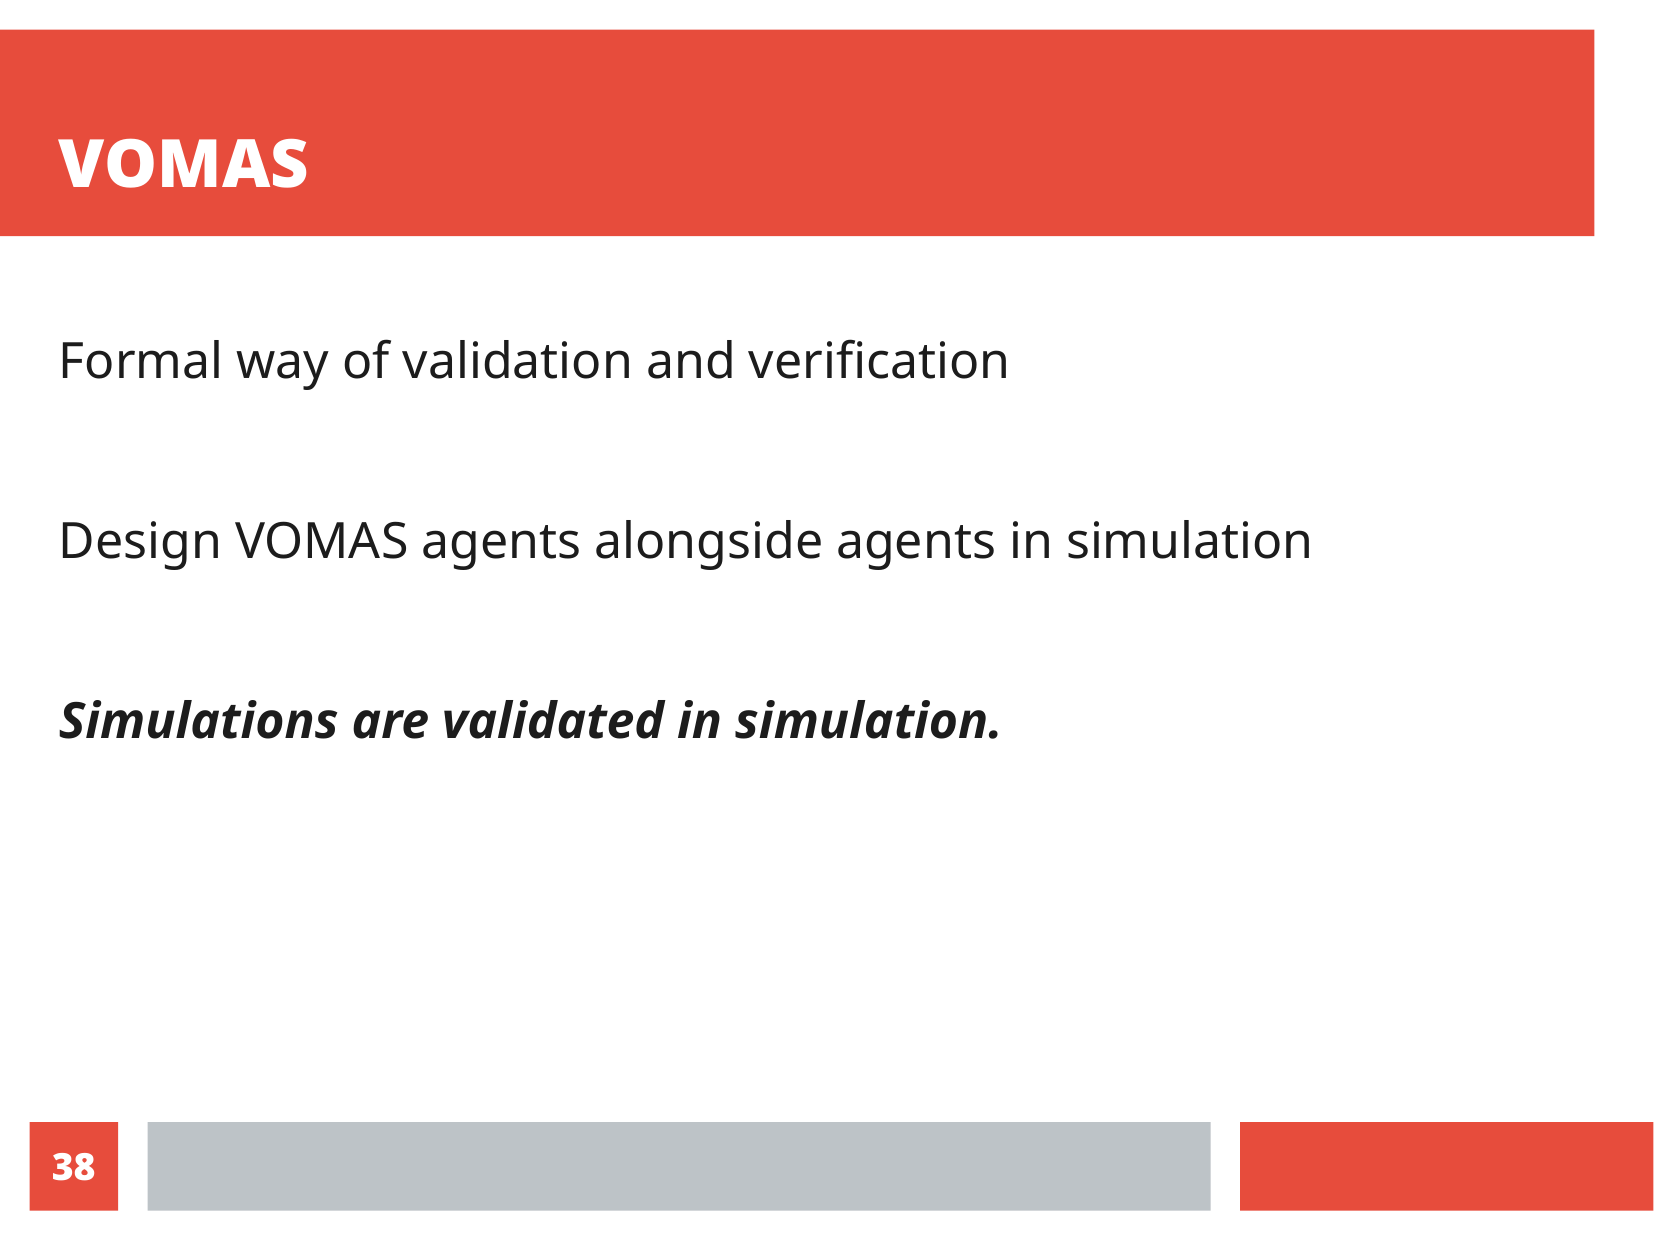

# VOMAS
Formal way of validation and verification
Design VOMAS agents alongside agents in simulation
Simulations are validated in simulation.
38